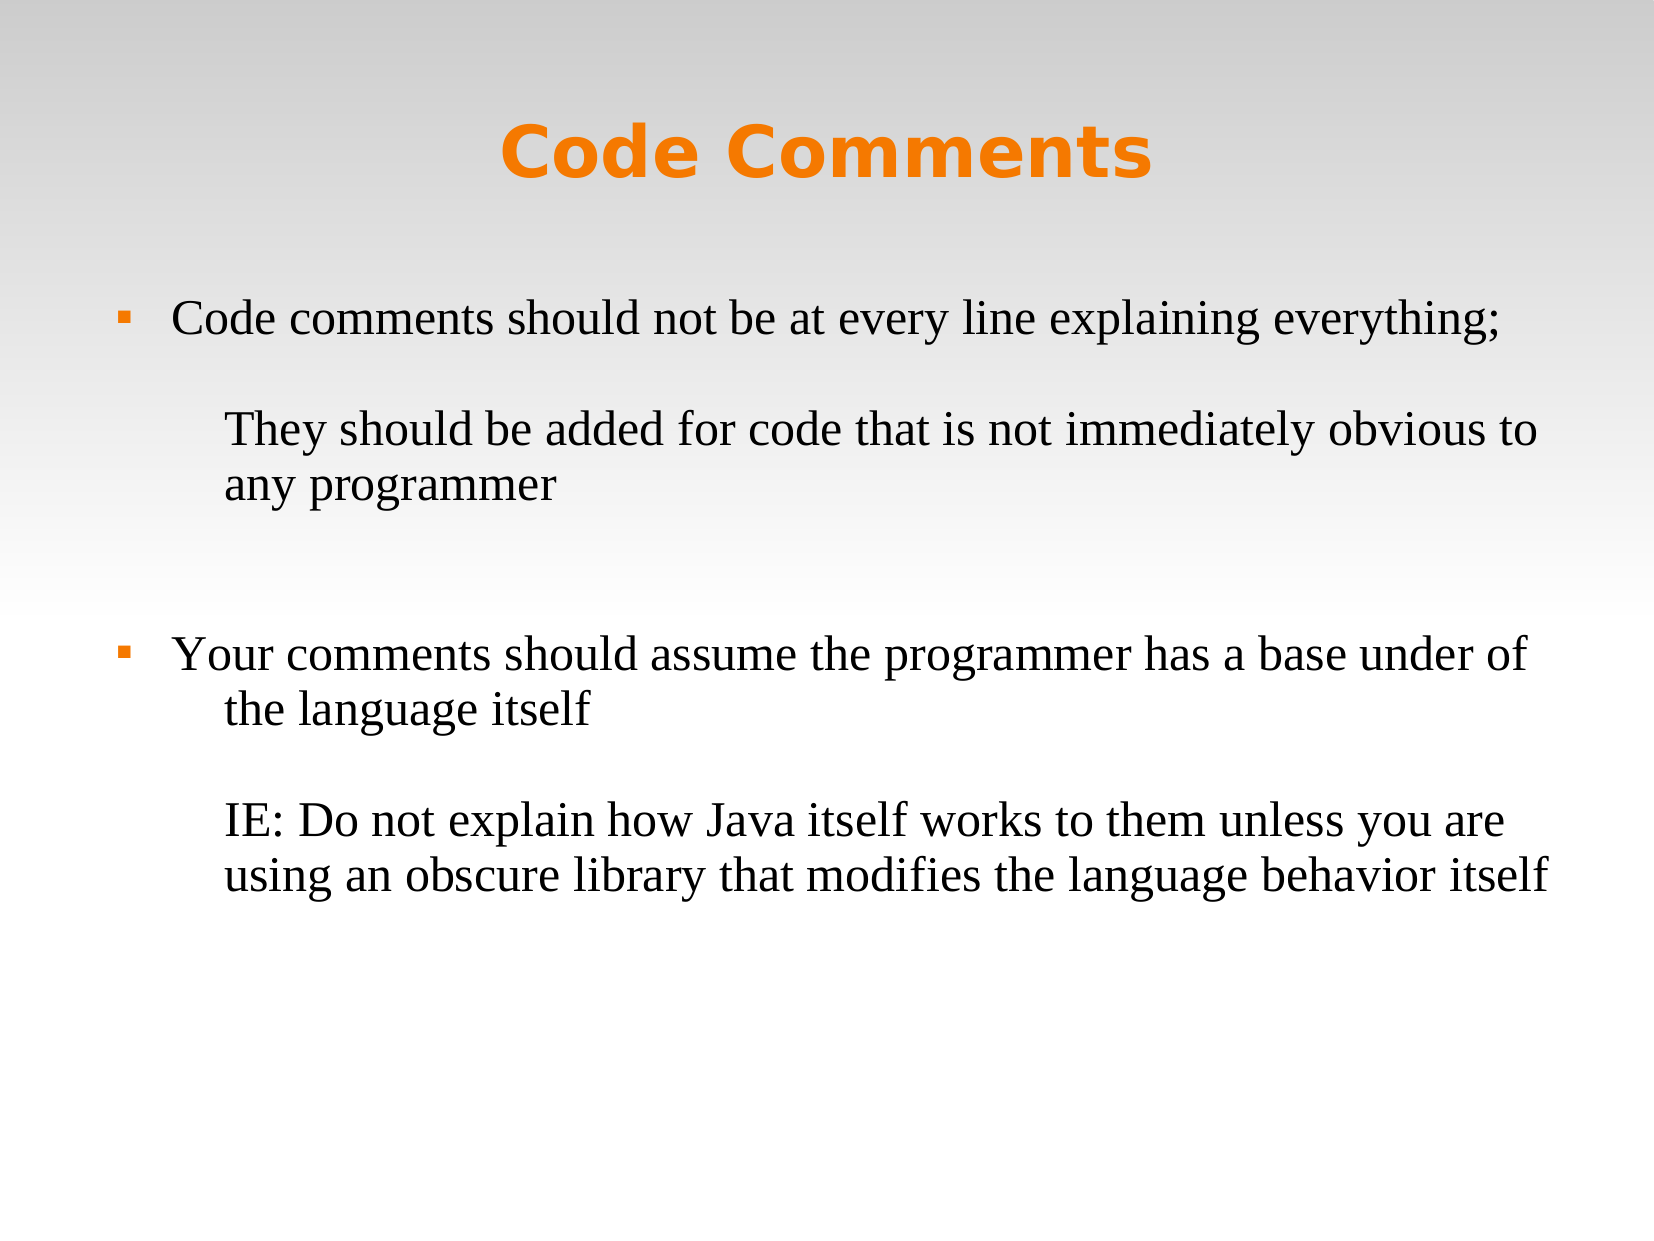

# Code Comments
Code comments should not be at every line explaining everything;
They should be added for code that is not immediately obvious to any programmer
Your comments should assume the programmer has a base under of the language itself
IE: Do not explain how Java itself works to them unless you are using an obscure library that modifies the language behavior itself